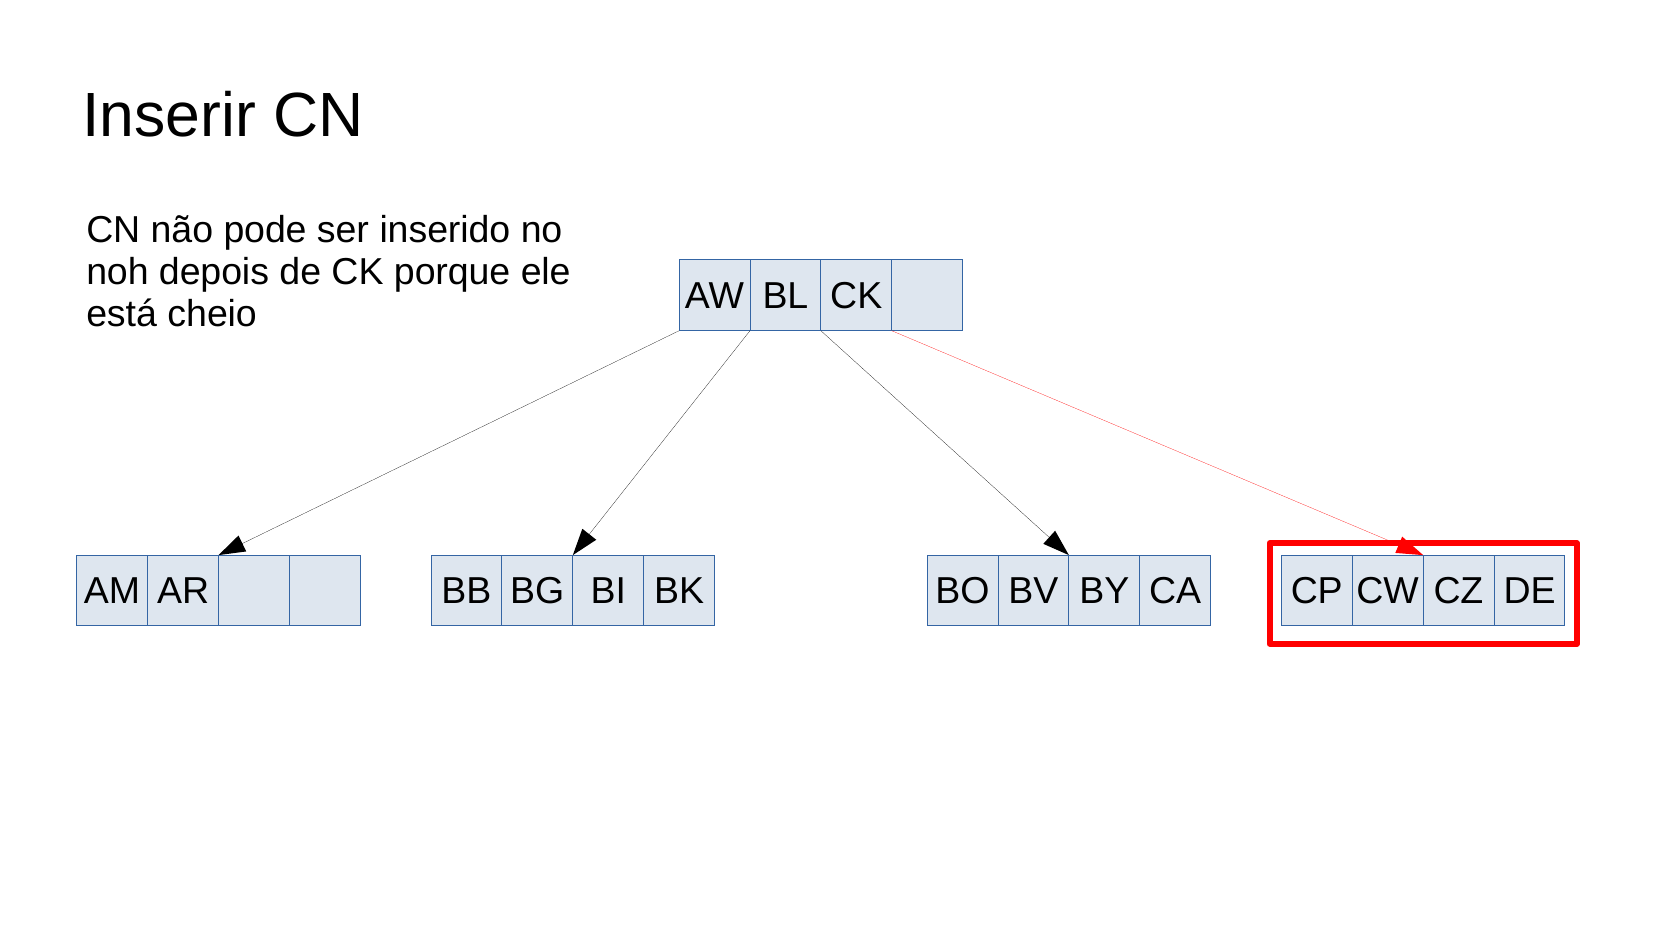

# Inserir CN
CN não pode ser inserido no
noh depois de CK porque ele
está cheio
AW
BL
CK
AM
AR
BB
BG
BI
BK
BO
BV
BY
CA
CP
CW
CZ
DE